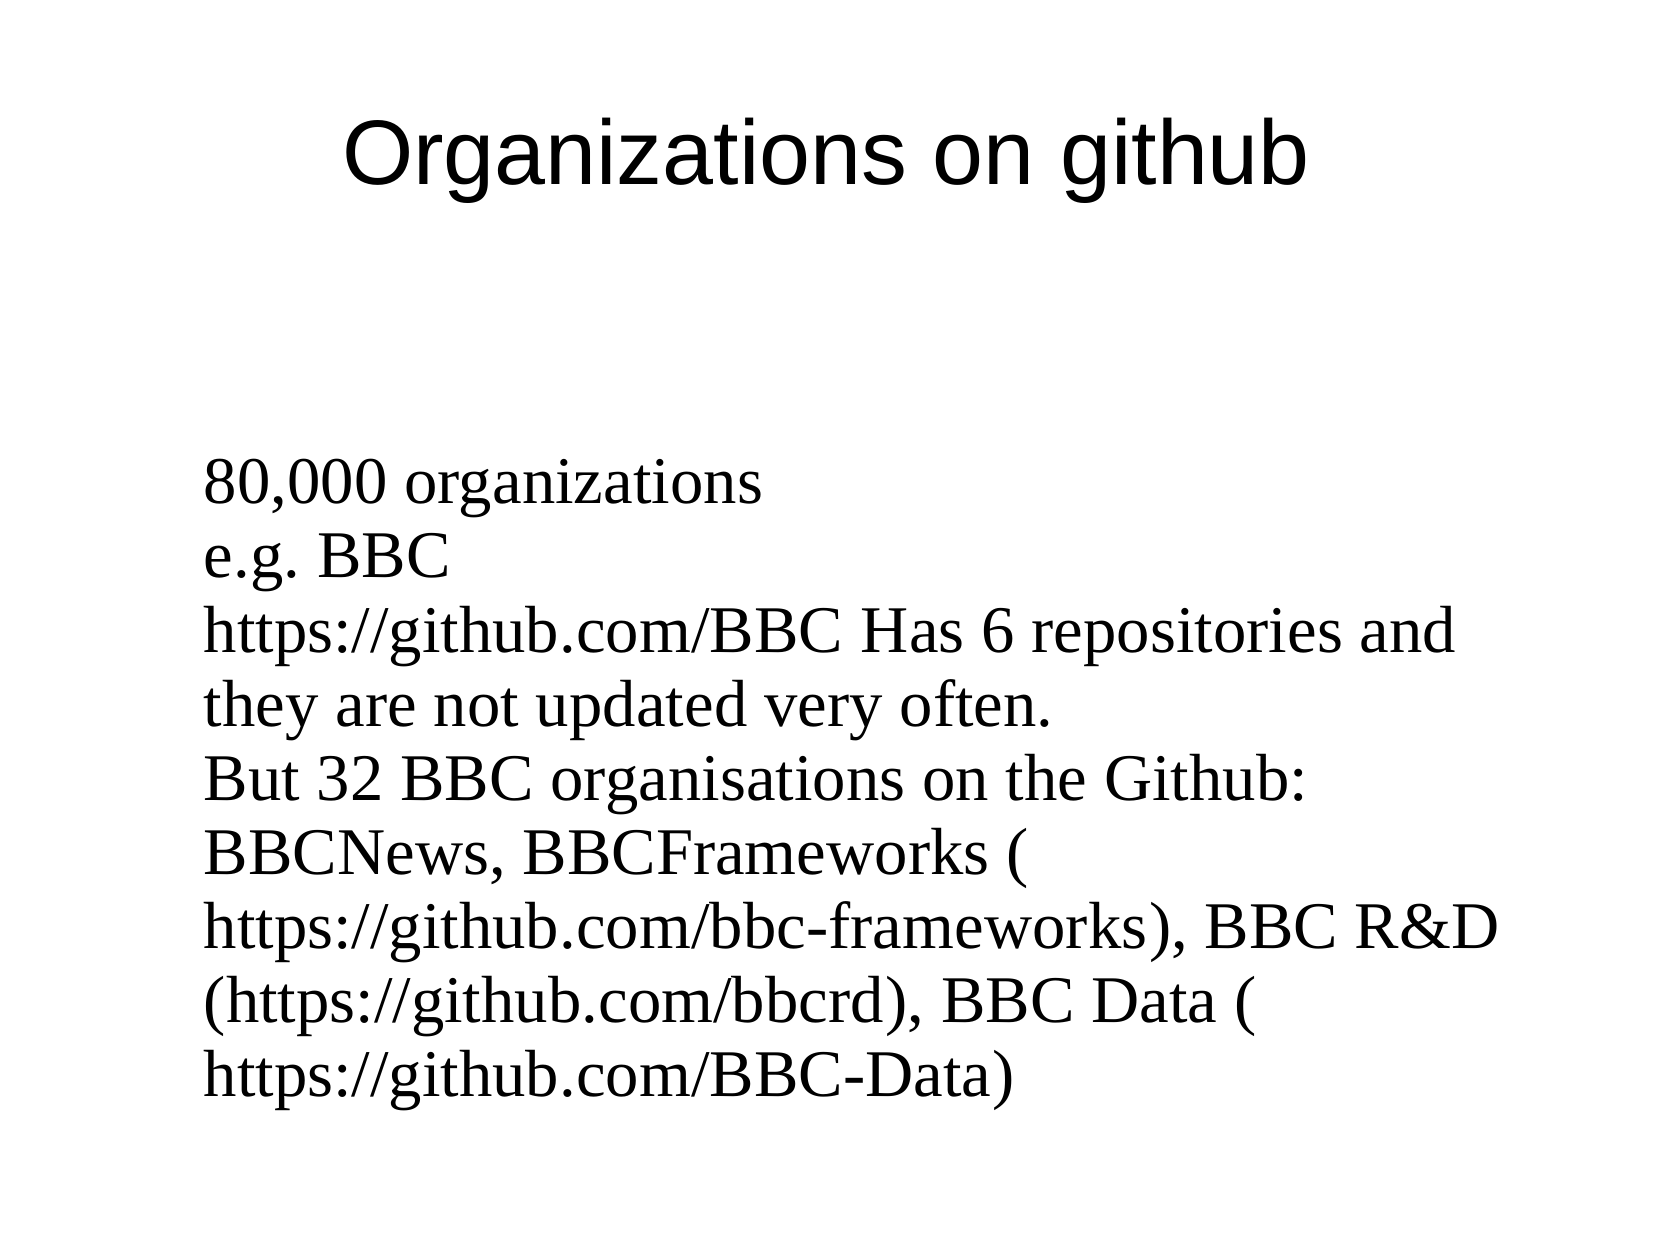

# Organizations on github
80,000 organizations
e.g. BBC
https://github.com/BBC Has 6 repositories and they are not updated very often.
But 32 BBC organisations on the Github: BBCNews, BBCFrameworks (https://github.com/bbc-frameworks), BBC R&D (https://github.com/bbcrd), BBC Data (https://github.com/BBC-Data)